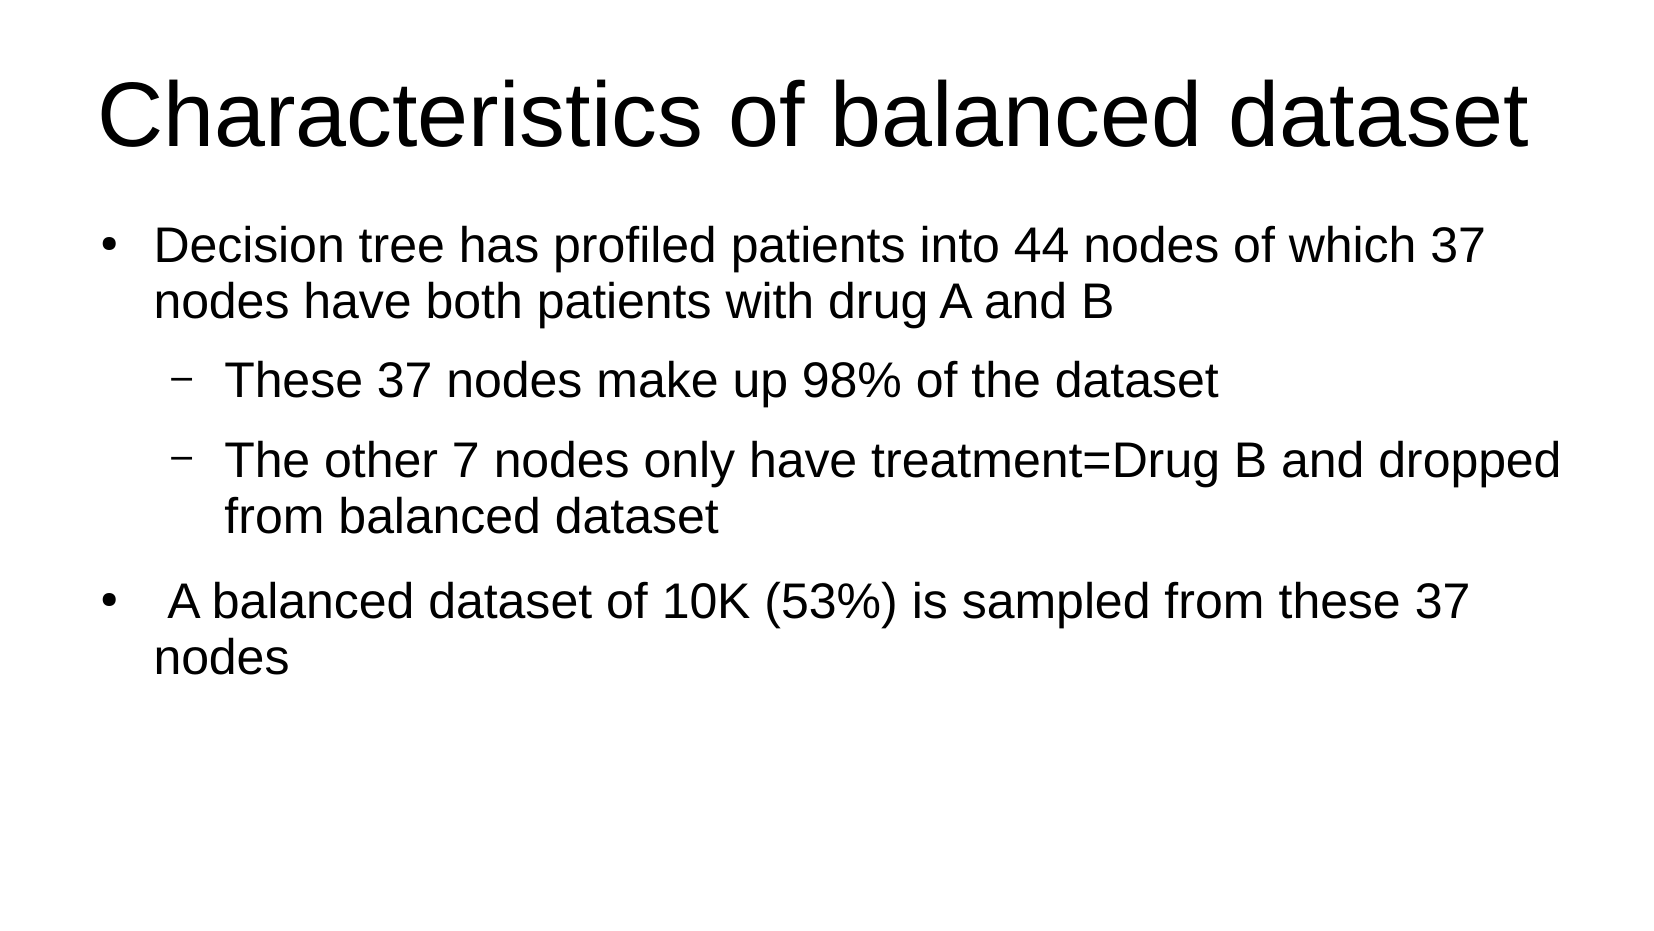

# Characteristics of balanced dataset
Decision tree has profiled patients into 44 nodes of which 37 nodes have both patients with drug A and B
These 37 nodes make up 98% of the dataset
The other 7 nodes only have treatment=Drug B and dropped from balanced dataset
 A balanced dataset of 10K (53%) is sampled from these 37 nodes